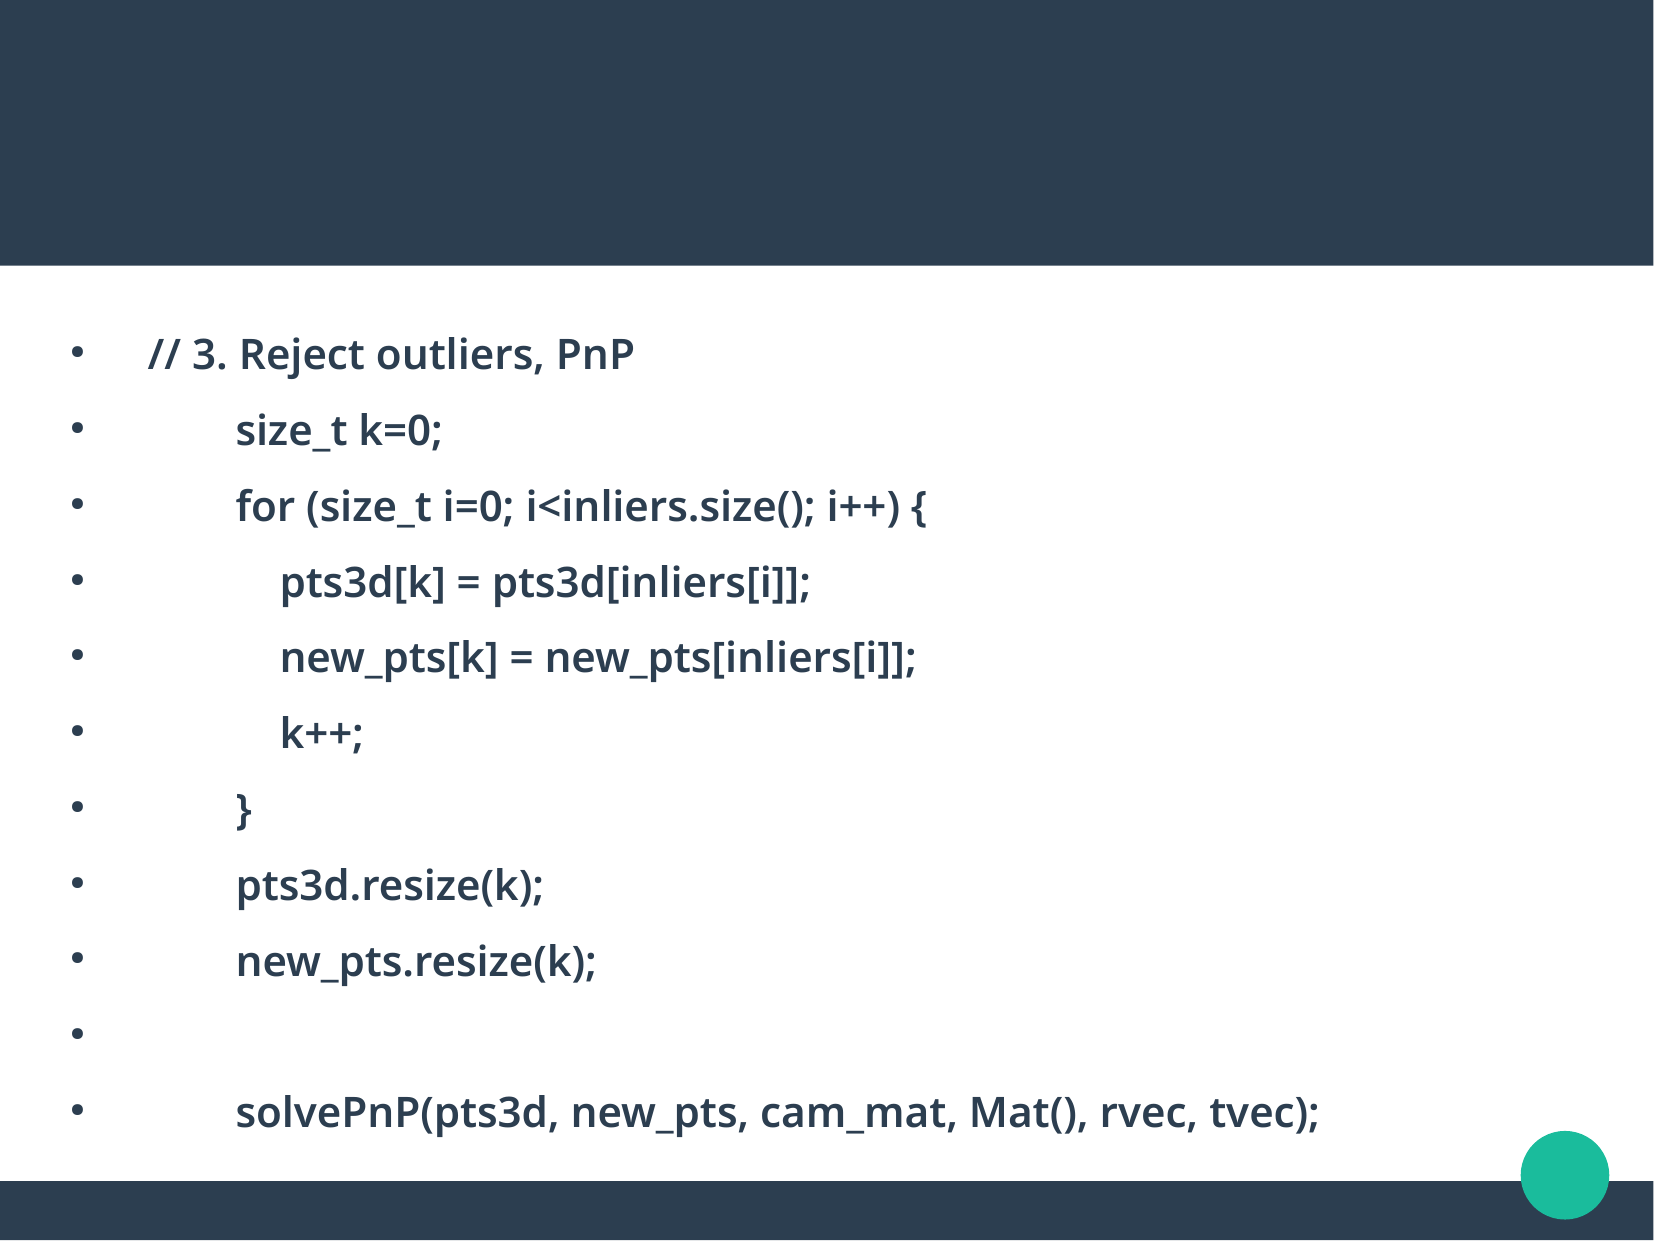

#
 // 3. Reject outliers, PnP
 size_t k=0;
 for (size_t i=0; i<inliers.size(); i++) {
 pts3d[k] = pts3d[inliers[i]];
 new_pts[k] = new_pts[inliers[i]];
 k++;
 }
 pts3d.resize(k);
 new_pts.resize(k);
 solvePnP(pts3d, new_pts, cam_mat, Mat(), rvec, tvec);